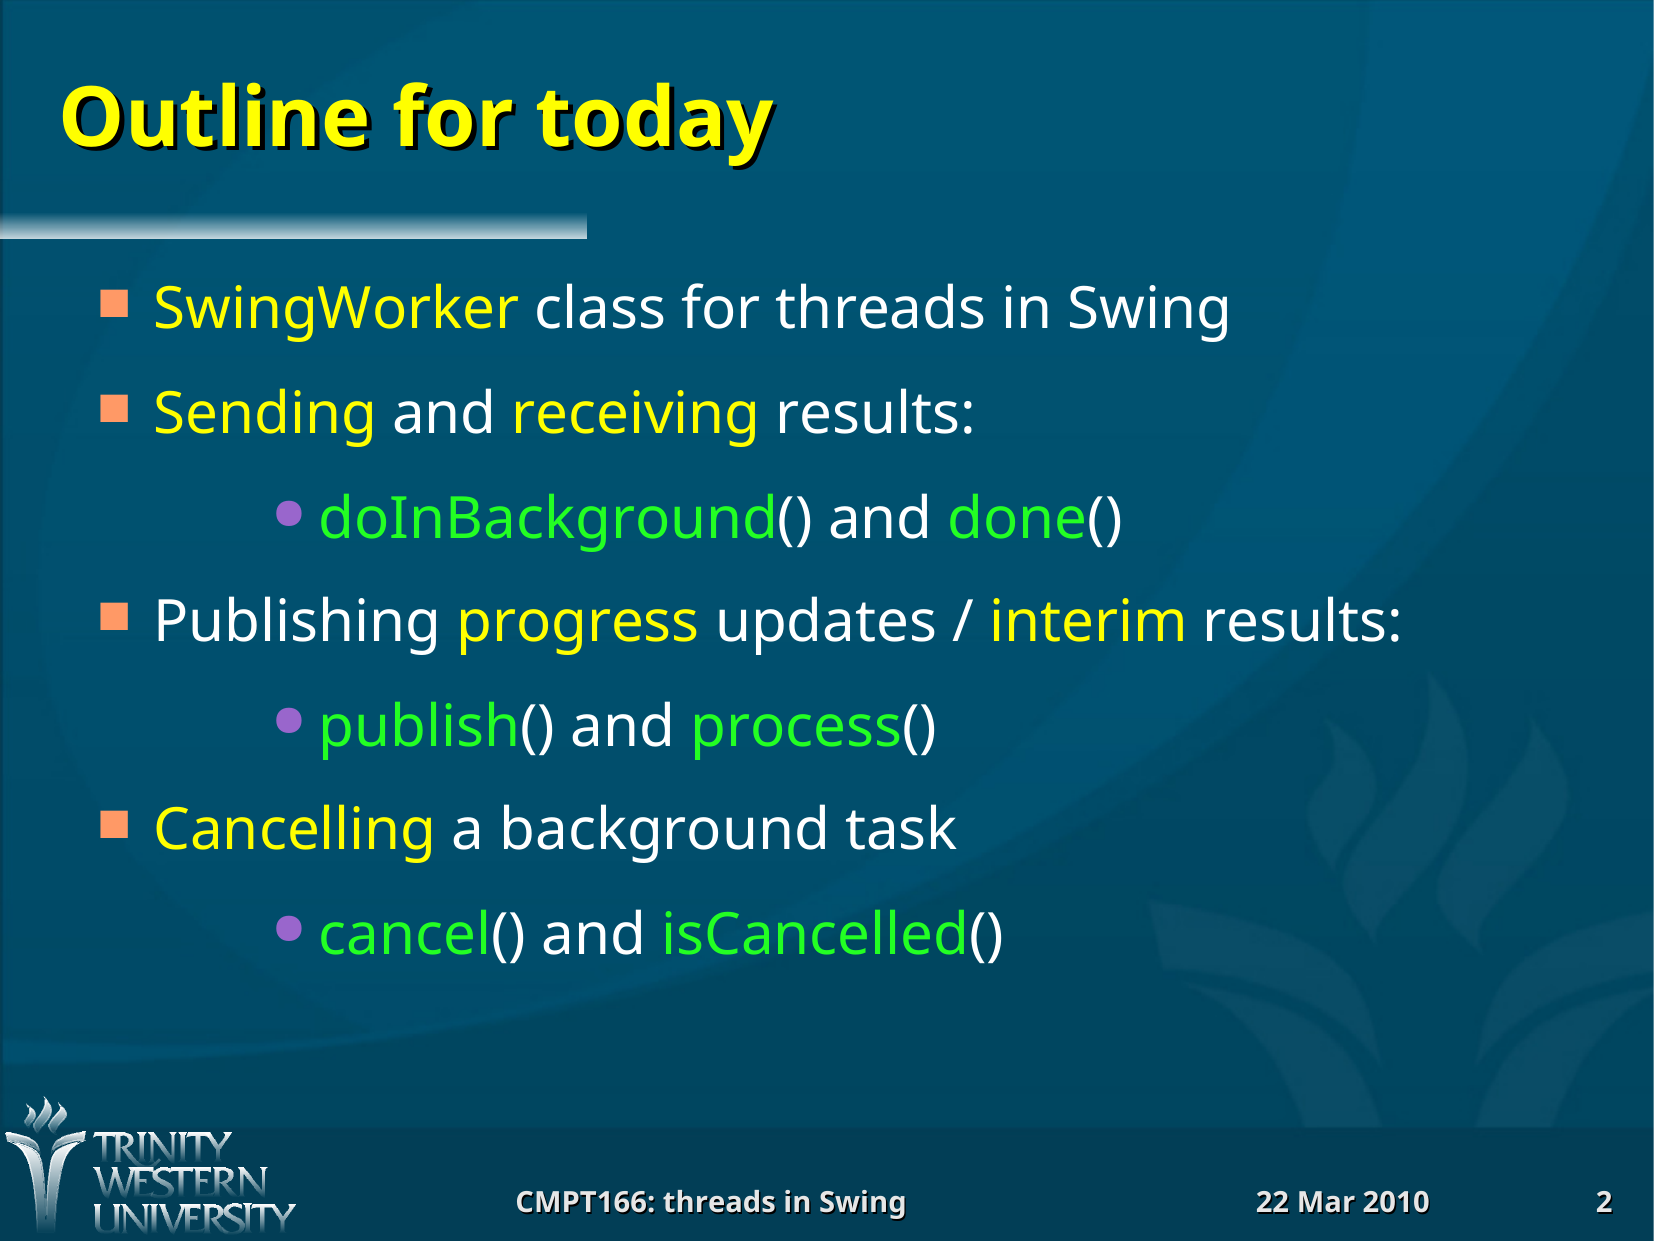

# Outline for today
SwingWorker class for threads in Swing
Sending and receiving results:
doInBackground() and done()
Publishing progress updates / interim results:
publish() and process()
Cancelling a background task
cancel() and isCancelled()
CMPT166: threads in Swing
22 Mar 2010
2